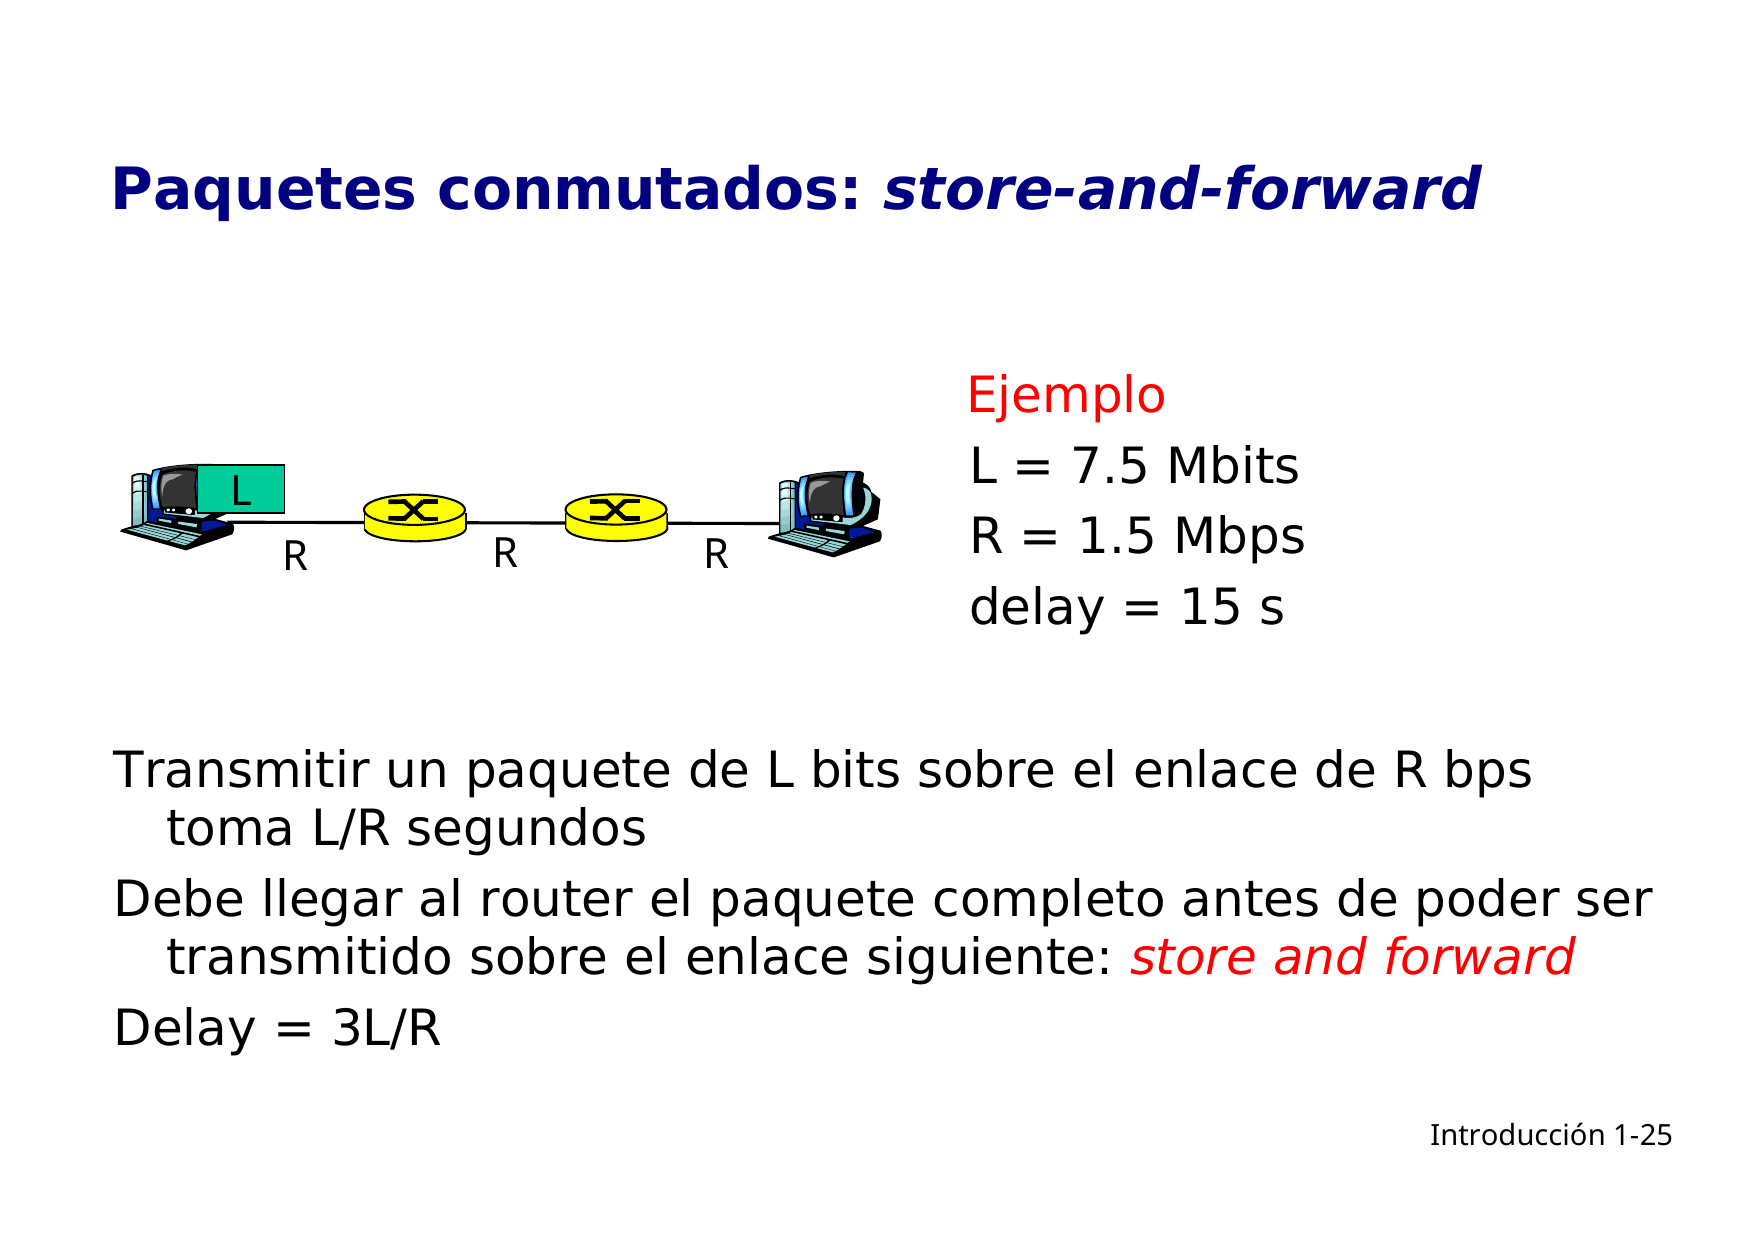

# Paquetes conmutados: store-and-forward
Ejemplo
L = 7.5 Mbits
R = 1.5 Mbps
delay = 15 s
L
R
R
R
Transmitir un paquete de L bits sobre el enlace de R bps toma L/R segundos
Debe llegar al router el paquete completo antes de poder ser transmitido sobre el enlace siguiente: store and forward
Delay = 3L/R